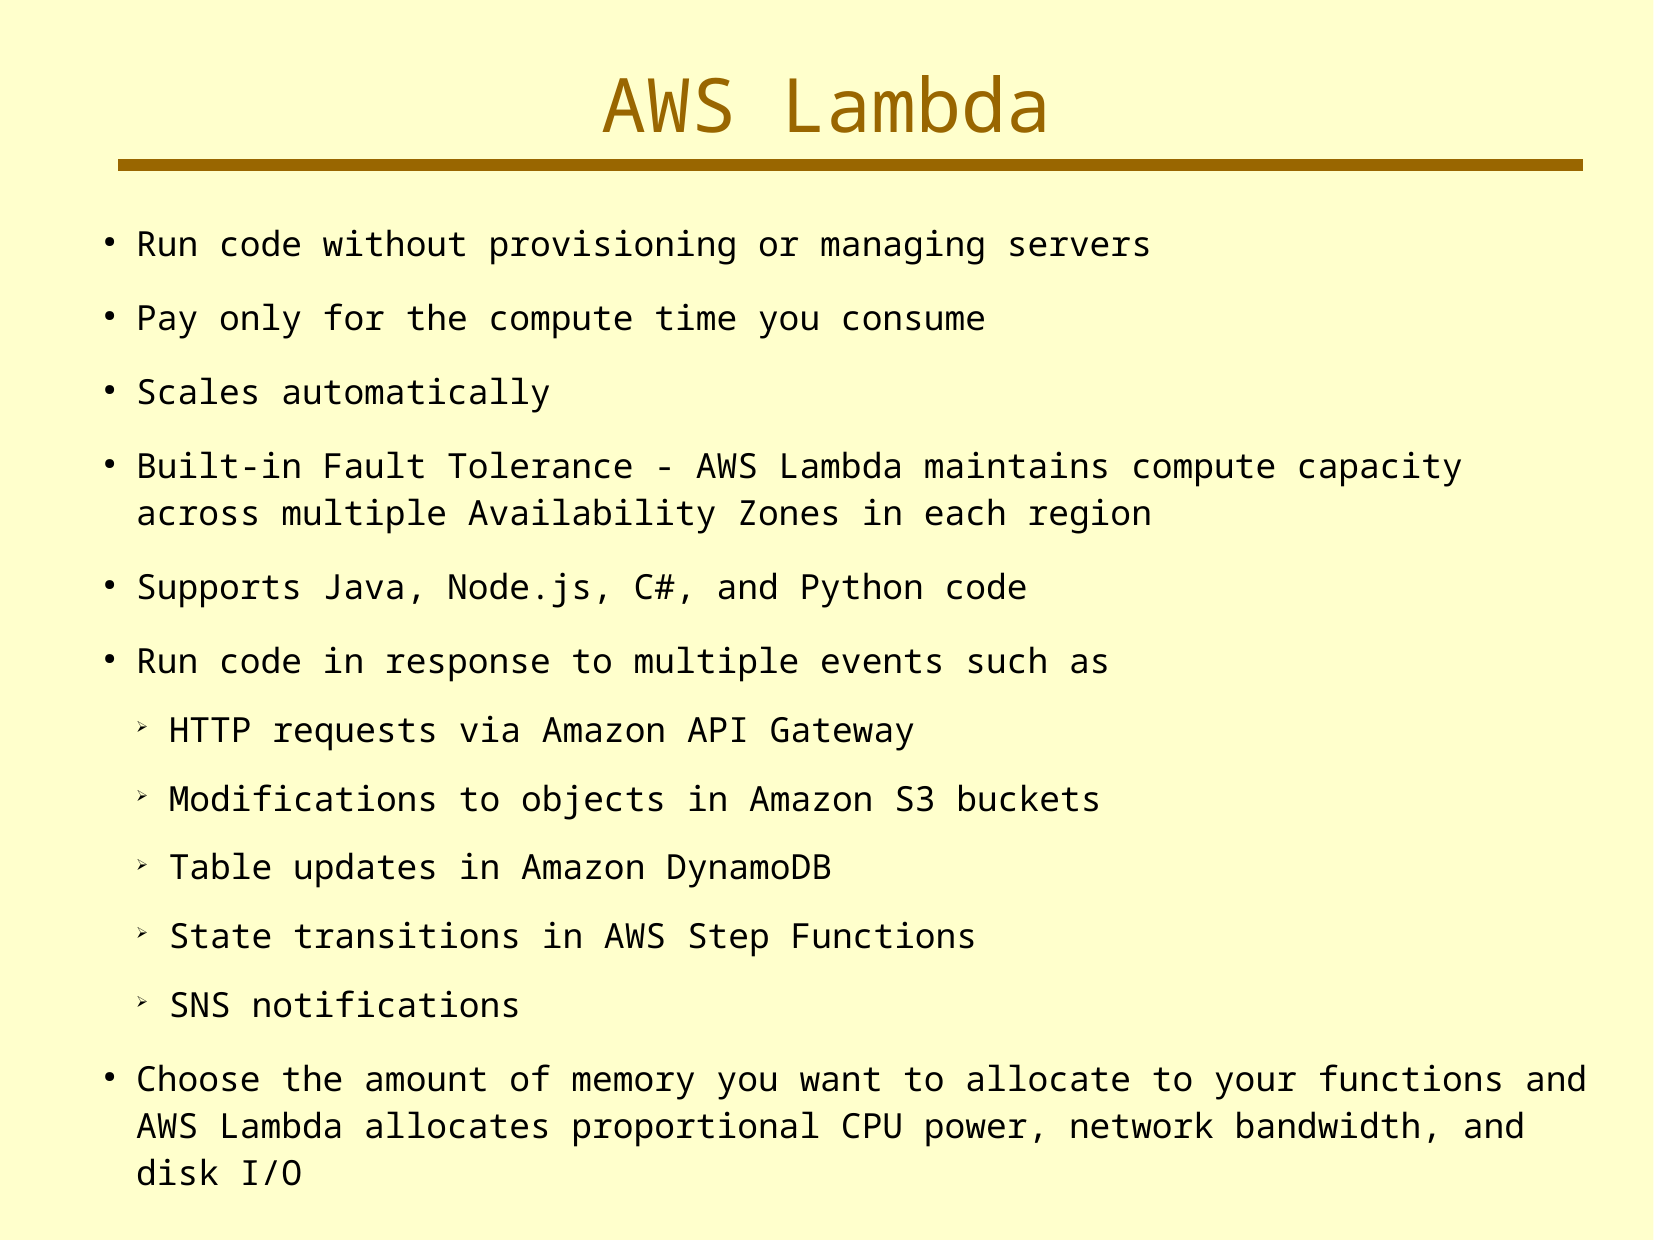

# AWS Lambda
Run code without provisioning or managing servers
Pay only for the compute time you consume
Scales automatically
Built-in Fault Tolerance - AWS Lambda maintains compute capacity across multiple Availability Zones in each region
Supports Java, Node.js, C#, and Python code
Run code in response to multiple events such as
HTTP requests via Amazon API Gateway
Modifications to objects in Amazon S3 buckets
Table updates in Amazon DynamoDB
State transitions in AWS Step Functions
SNS notifications
Choose the amount of memory you want to allocate to your functions and AWS Lambda allocates proportional CPU power, network bandwidth, and disk I/O